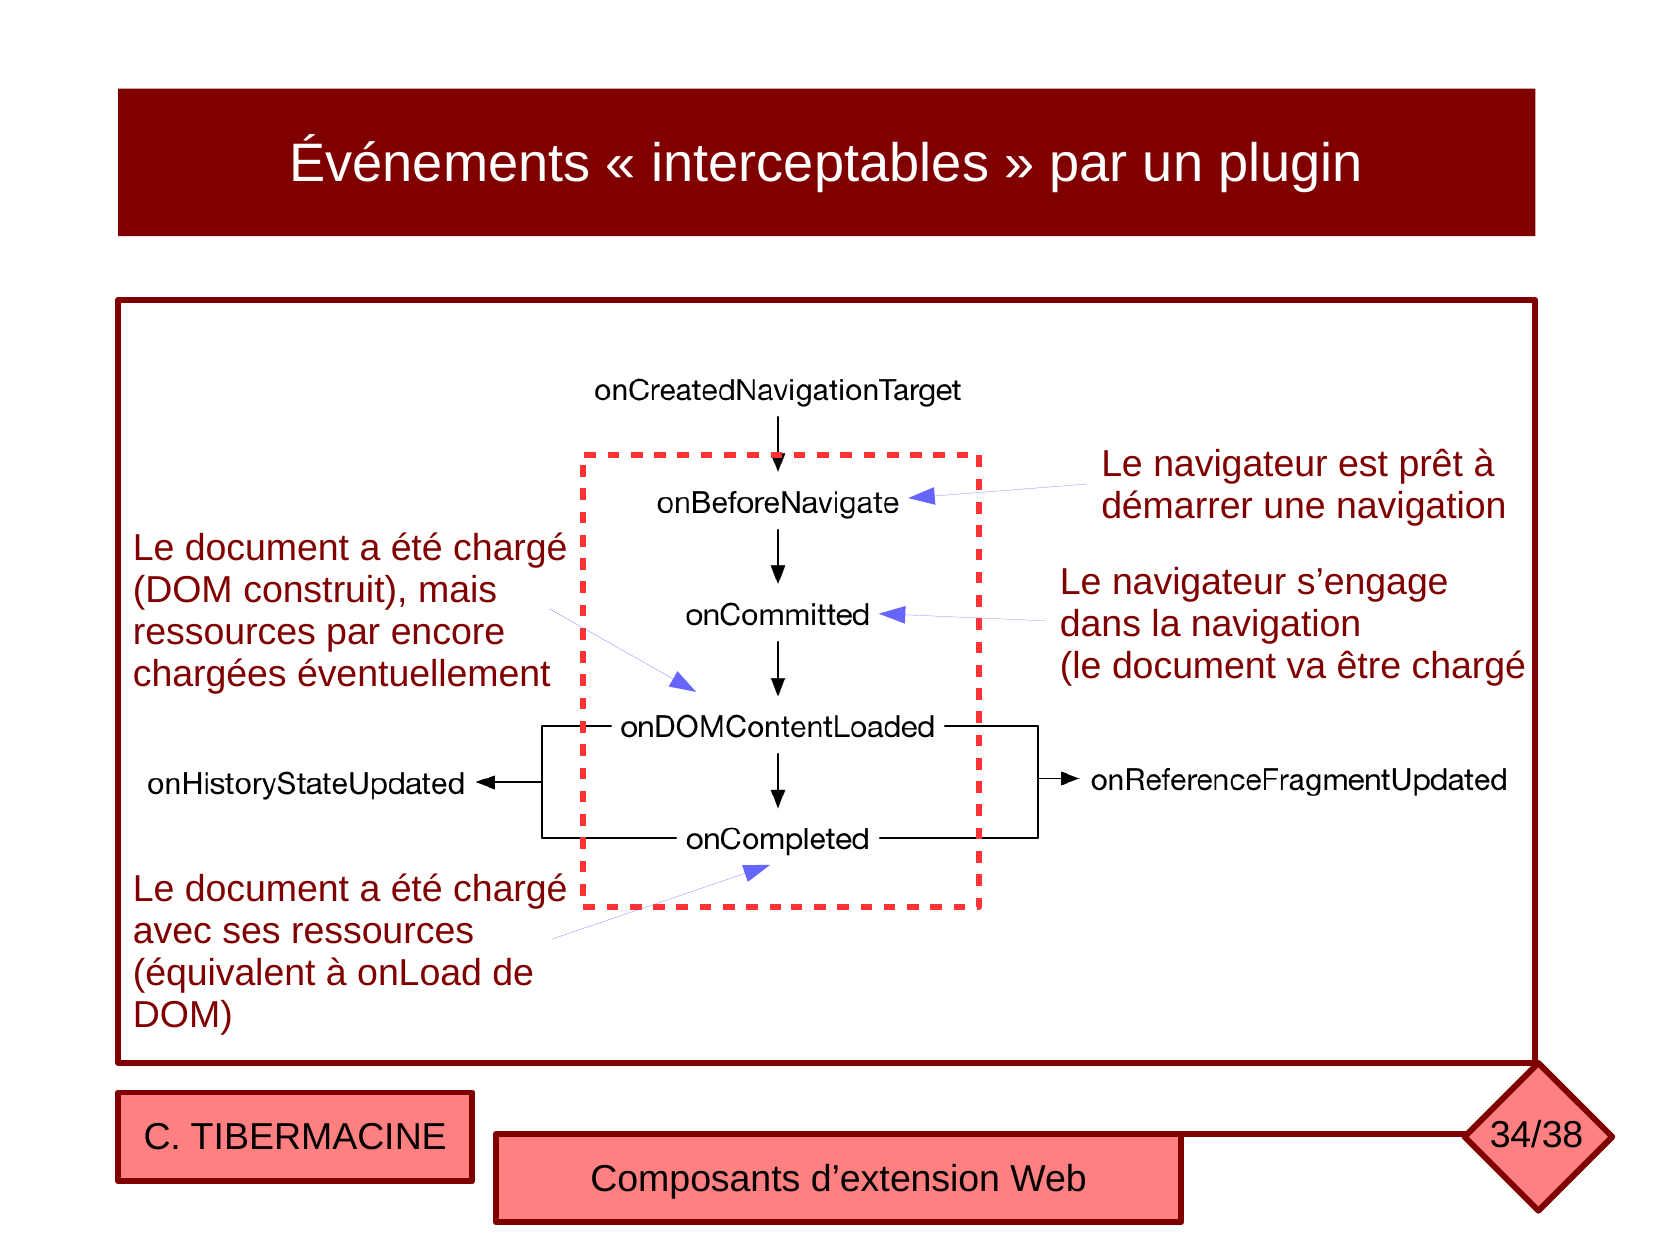

Événements « interceptables » par un plugin
Le navigateur est prêt à démarrer une navigation
Le document a été chargé (DOM construit), mais ressources par encore chargées éventuellement
Le navigateur s’engage dans la navigation
(le document va être chargé
Le document a été chargé avec ses ressources
(équivalent à onLoad de DOM)
C. TIBERMACINE
Composants d’extension Web